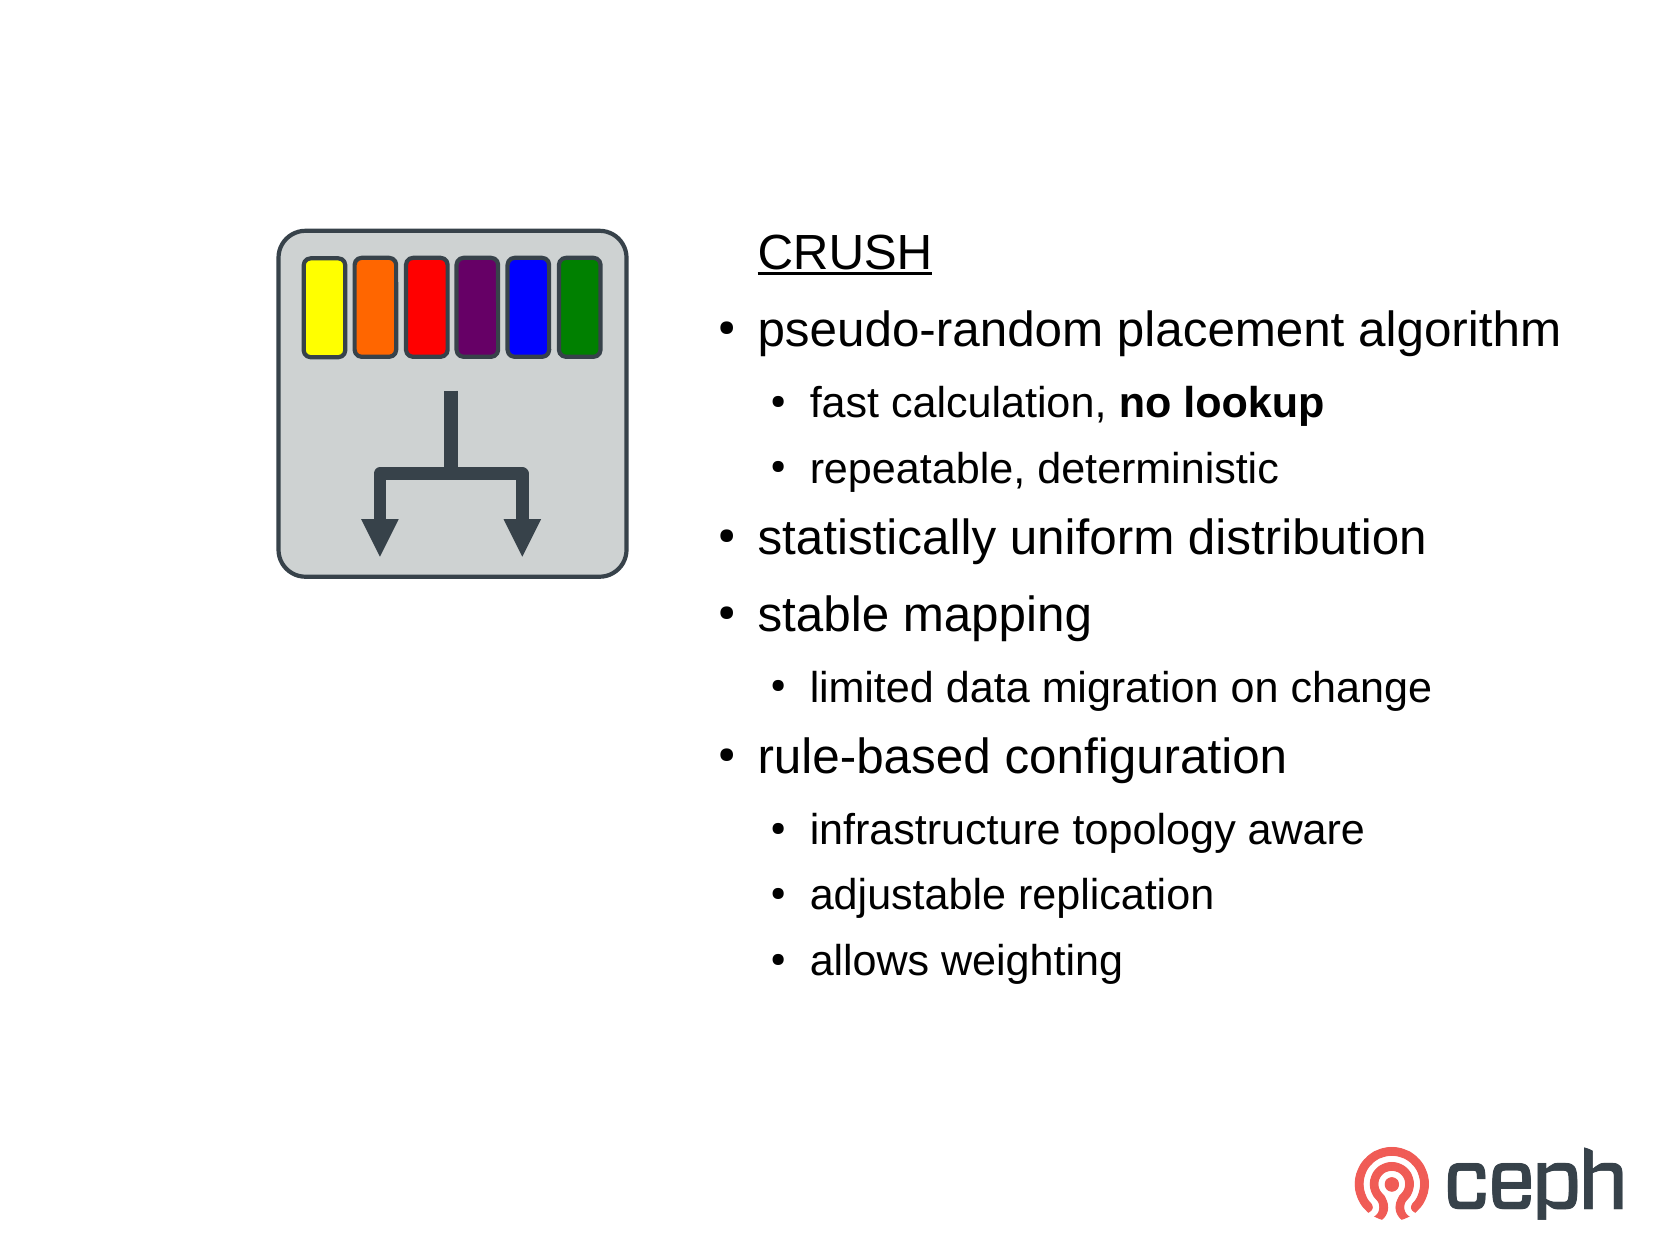

# CRUSH
pseudo-random placement algorithm
fast calculation, no lookup
repeatable, deterministic
statistically uniform distribution
stable mapping
limited data migration on change
rule-based configuration
infrastructure topology aware
adjustable replication
allows weighting